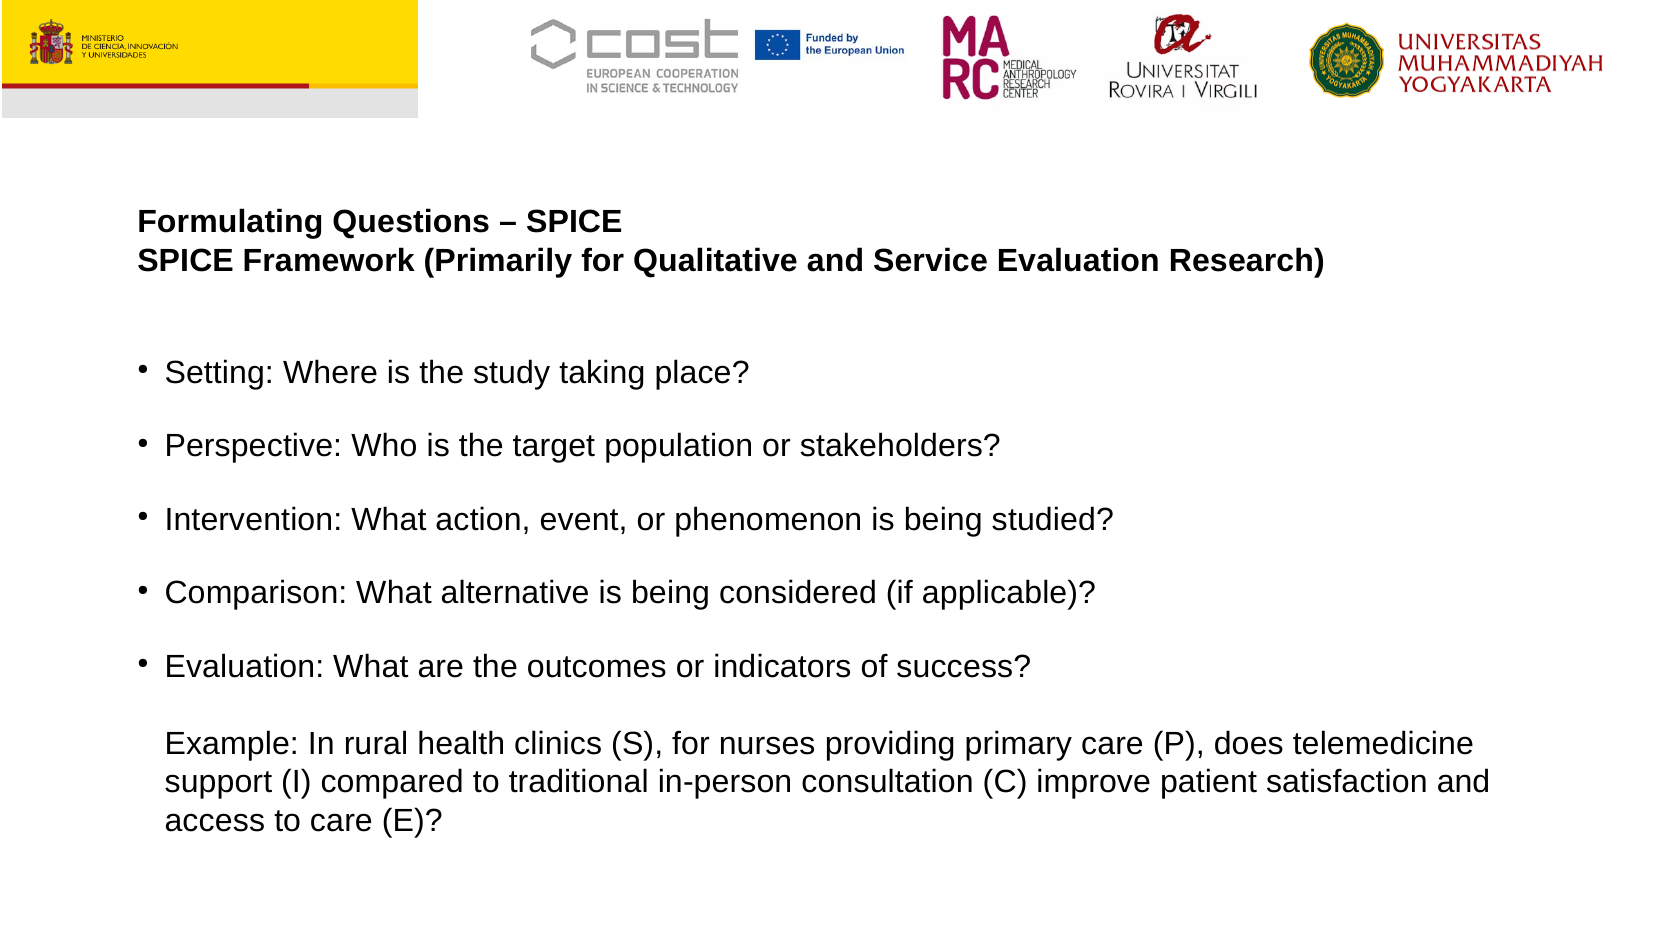

Formulating Questions – SPICE
SPICE Framework (Primarily for Qualitative and Service Evaluation Research)
Setting: Where is the study taking place?
Perspective: Who is the target population or stakeholders?
Intervention: What action, event, or phenomenon is being studied?
Comparison: What alternative is being considered (if applicable)?
Evaluation: What are the outcomes or indicators of success?
Example: In rural health clinics (S), for nurses providing primary care (P), does telemedicine support (I) compared to traditional in-person consultation (C) improve patient satisfaction and access to care (E)?